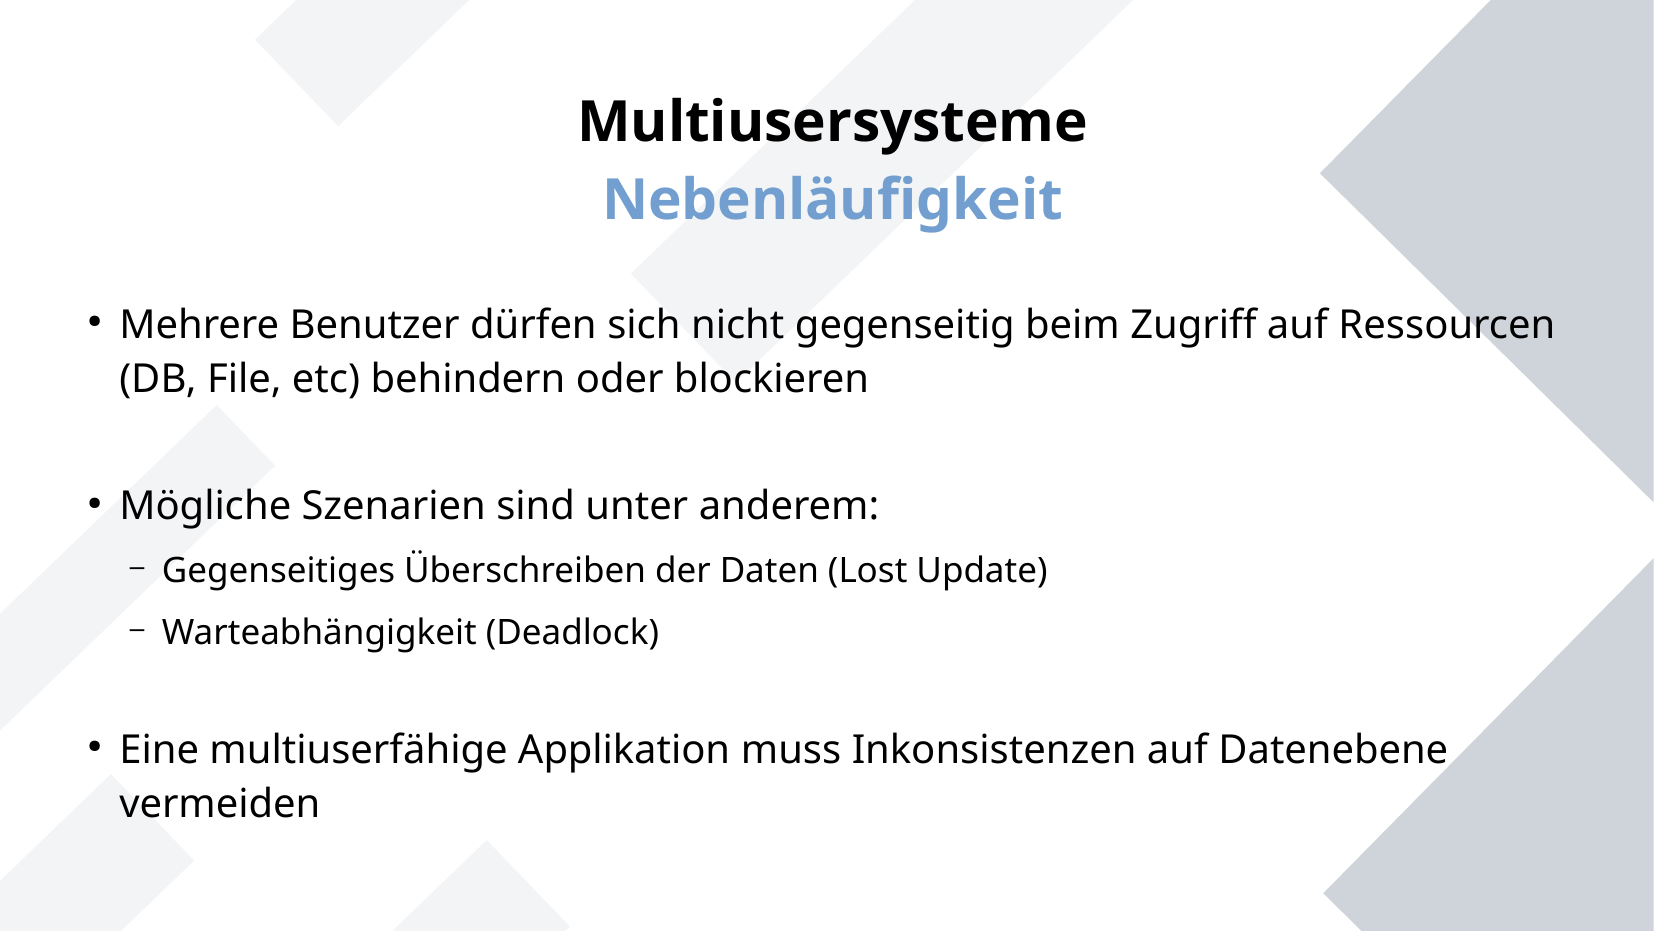

# Multiusersysteme Nebenläufigkeit
Mehrere Benutzer dürfen sich nicht gegenseitig beim Zugriff auf Ressourcen (DB, File, etc) behindern oder blockieren
Mögliche Szenarien sind unter anderem:
Gegenseitiges Überschreiben der Daten (Lost Update)
Warteabhängigkeit (Deadlock)
Eine multiuserfähige Applikation muss Inkonsistenzen auf Datenebene vermeiden